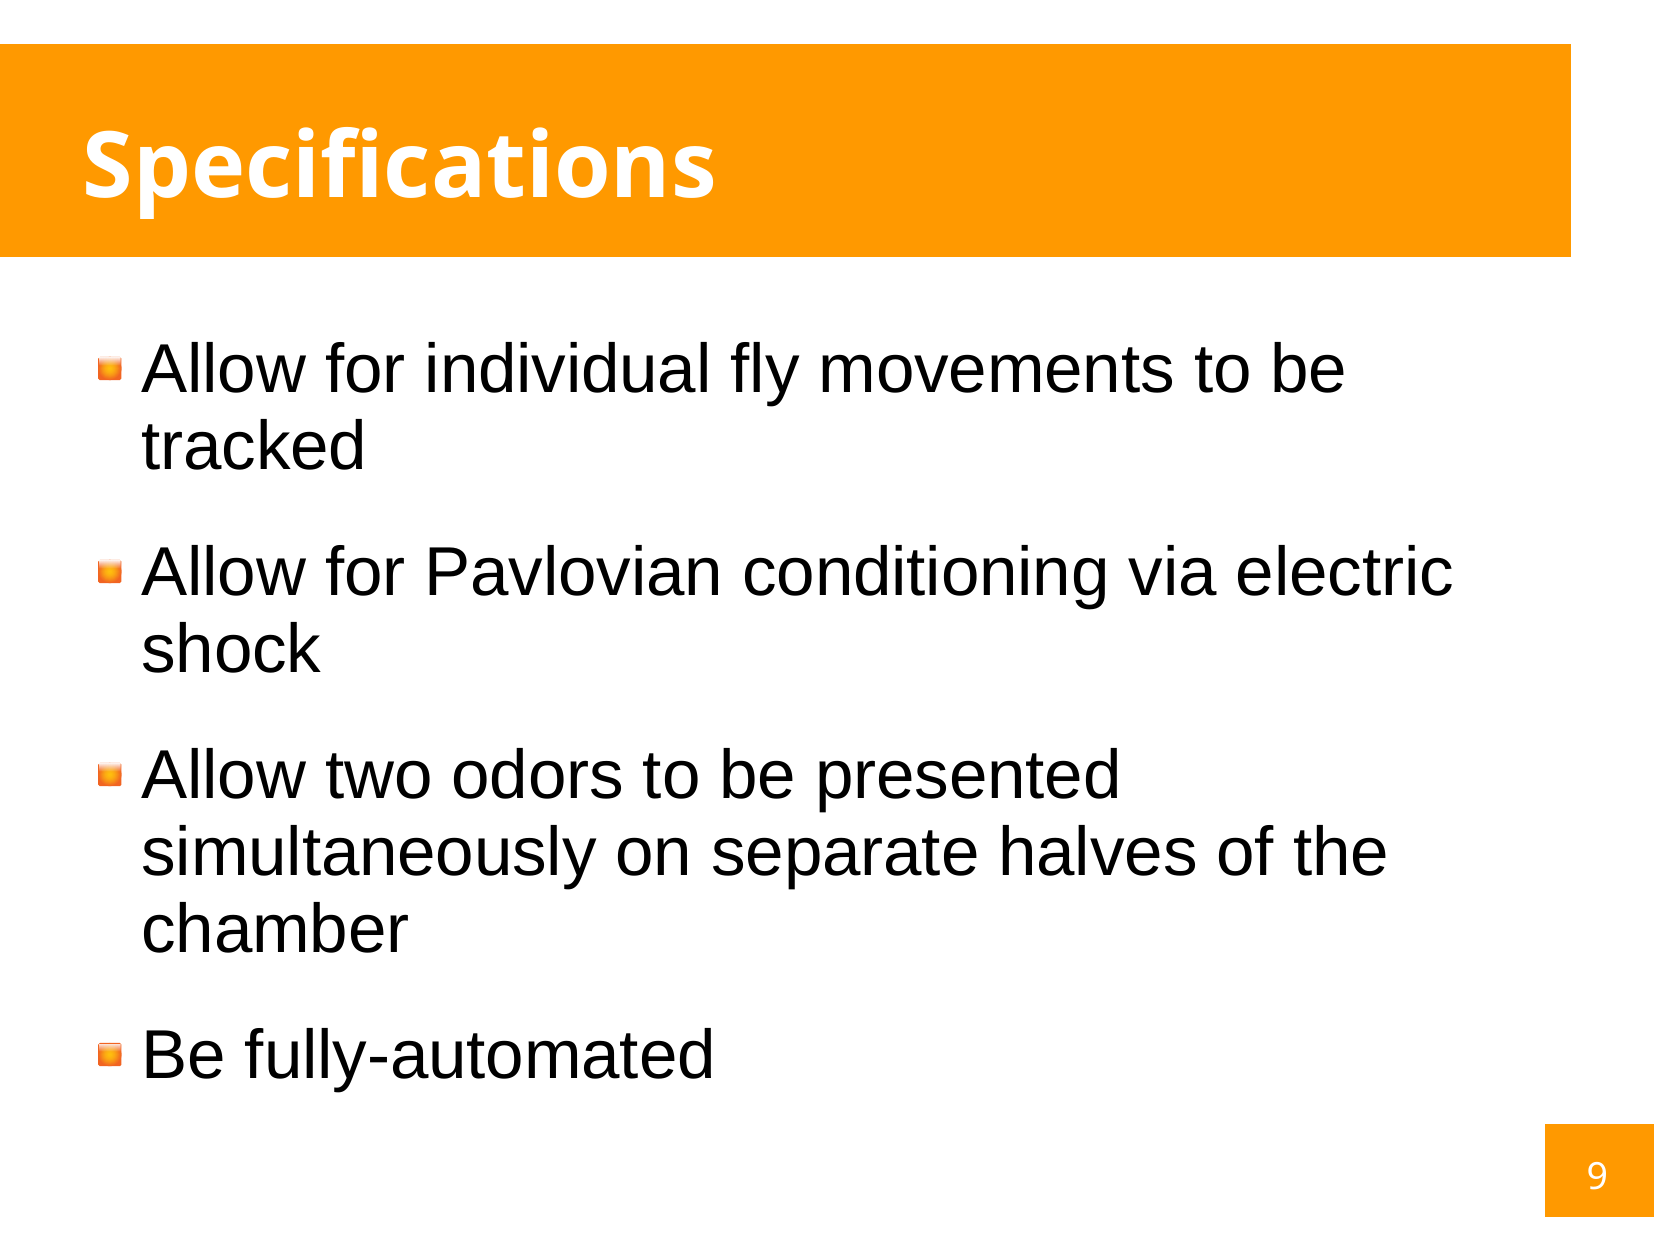

# Specifications
Allow for individual fly movements to be tracked
Allow for Pavlovian conditioning via electric shock
Allow two odors to be presented simultaneously on separate halves of the chamber
Be fully-automated
9